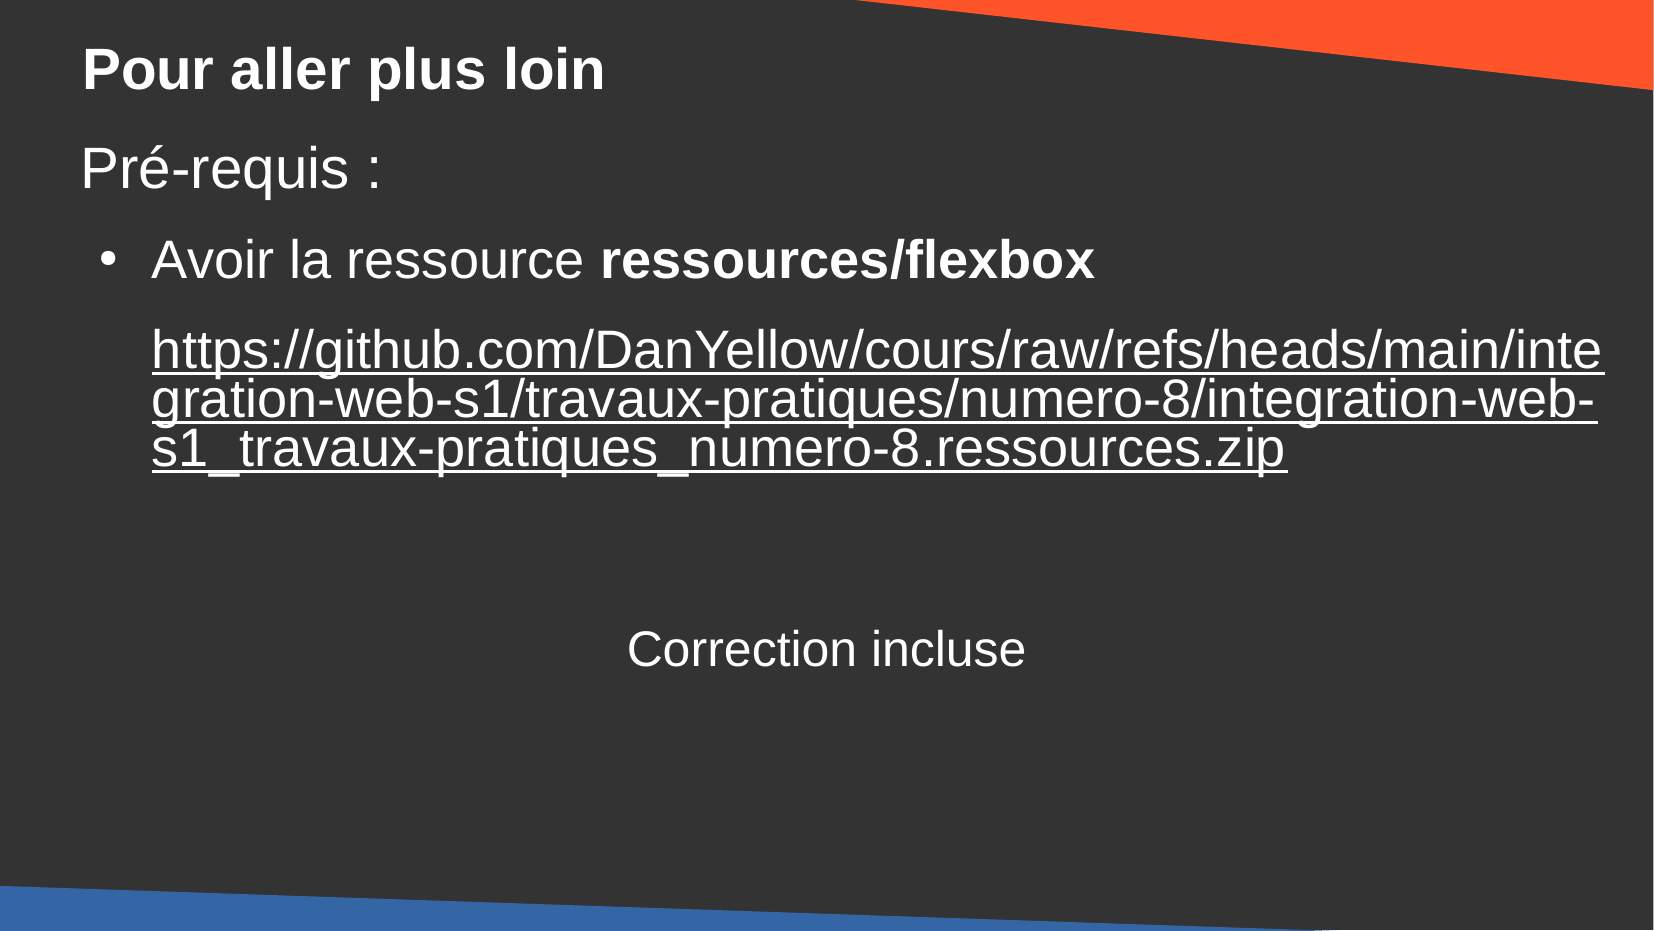

# Pour aller plus loin
Pré-requis :
Avoir la ressource ressources/flexbox
https://github.com/DanYellow/cours/raw/refs/heads/main/integration-web-s1/travaux-pratiques/numero-8/integration-web-s1_travaux-pratiques_numero-8.ressources.zip
Correction incluse